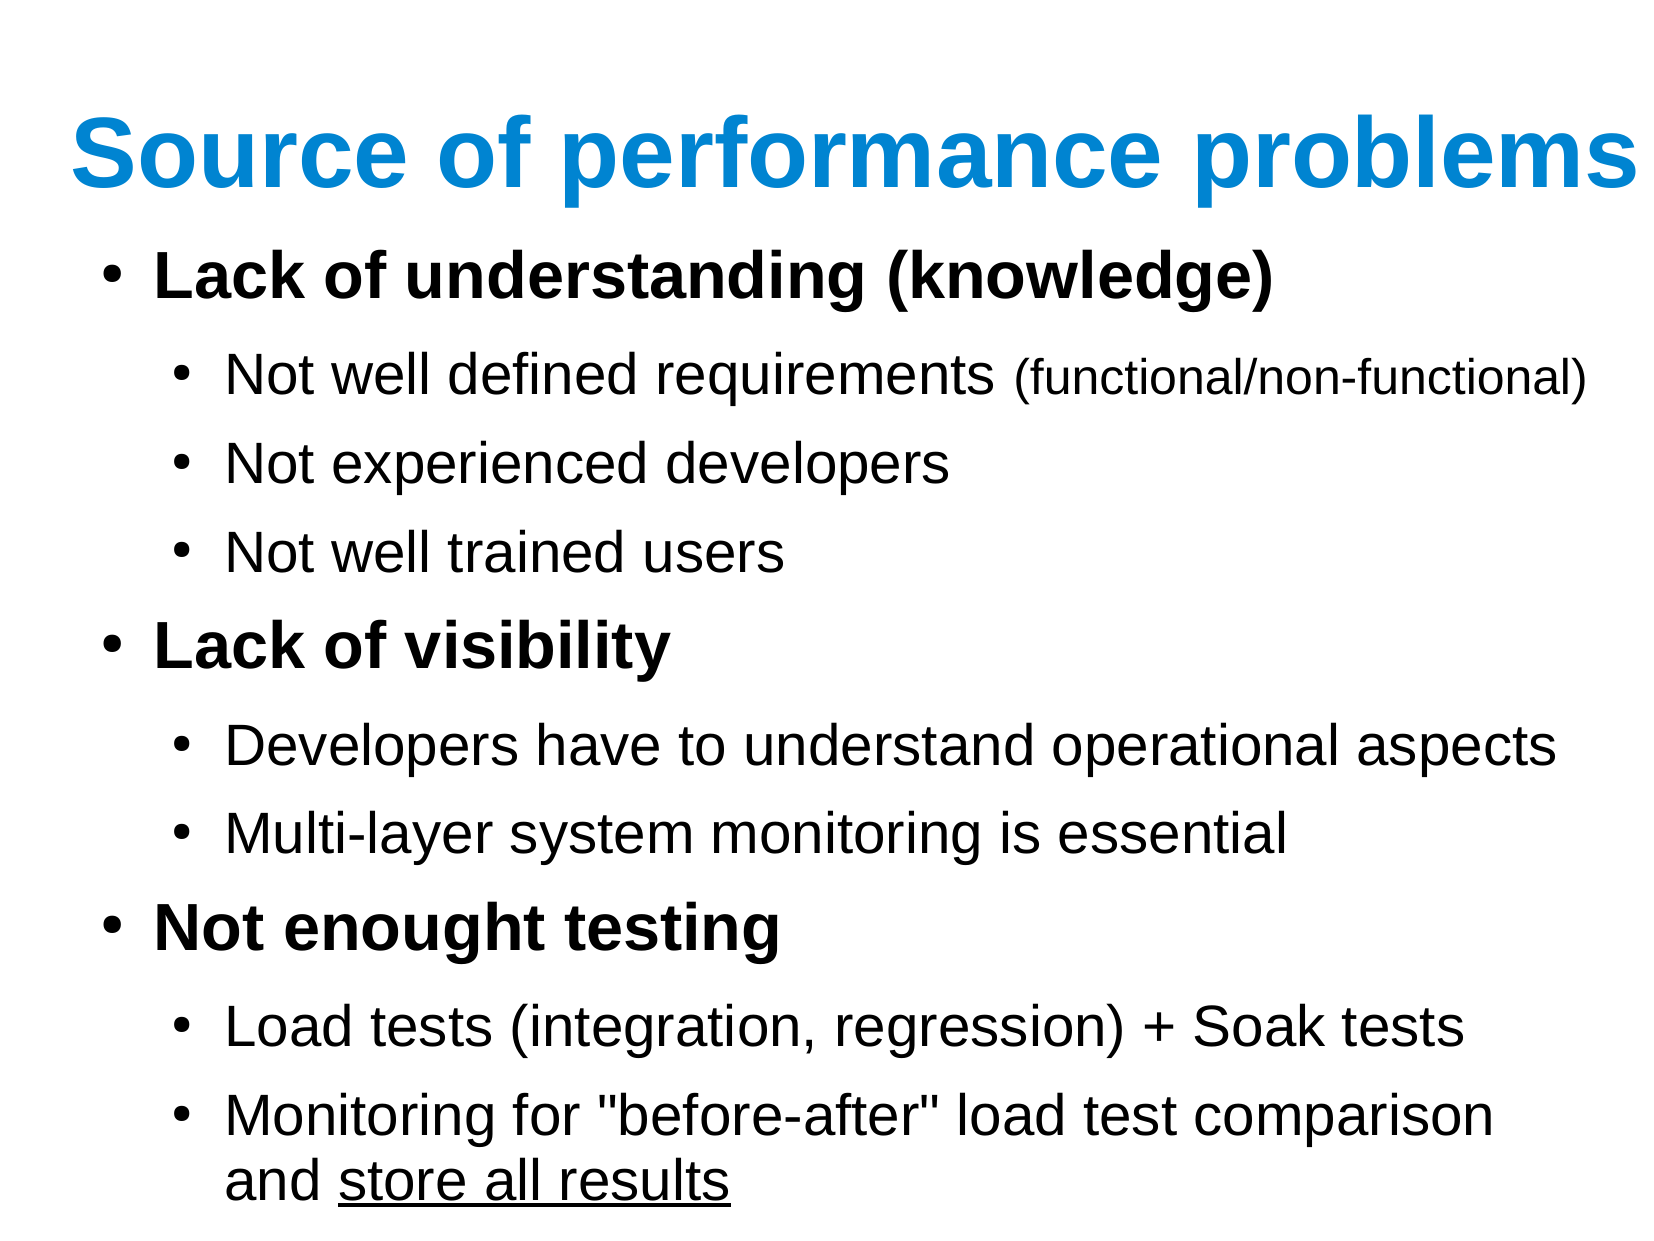

# Source of performance problems
Lack of understanding (knowledge)
Not well defined requirements (functional/non-functional)
Not experienced developers
Not well trained users
Lack of visibility
Developers have to understand operational aspects
Multi-layer system monitoring is essential
Not enought testing
Load tests (integration, regression) + Soak tests
Monitoring for "before-after" load test comparison and store all results